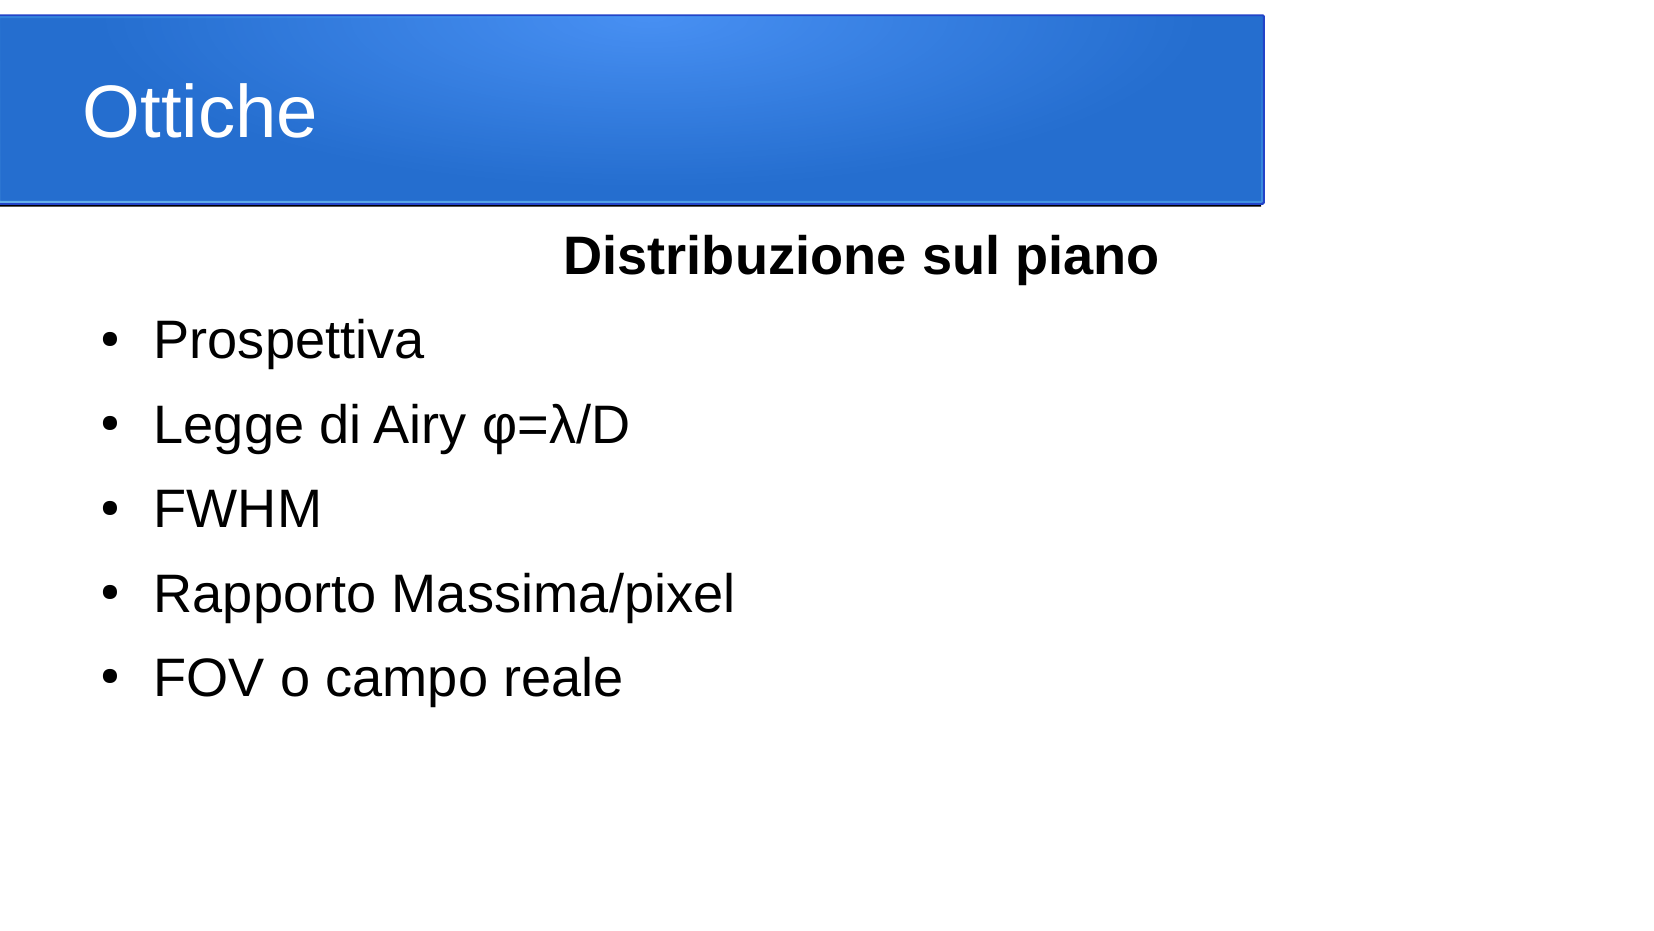

# Ottiche
Distribuzione sul piano
Prospettiva
Legge di Airy φ=λ/D
FWHM
Rapporto Massima/pixel
FOV o campo reale